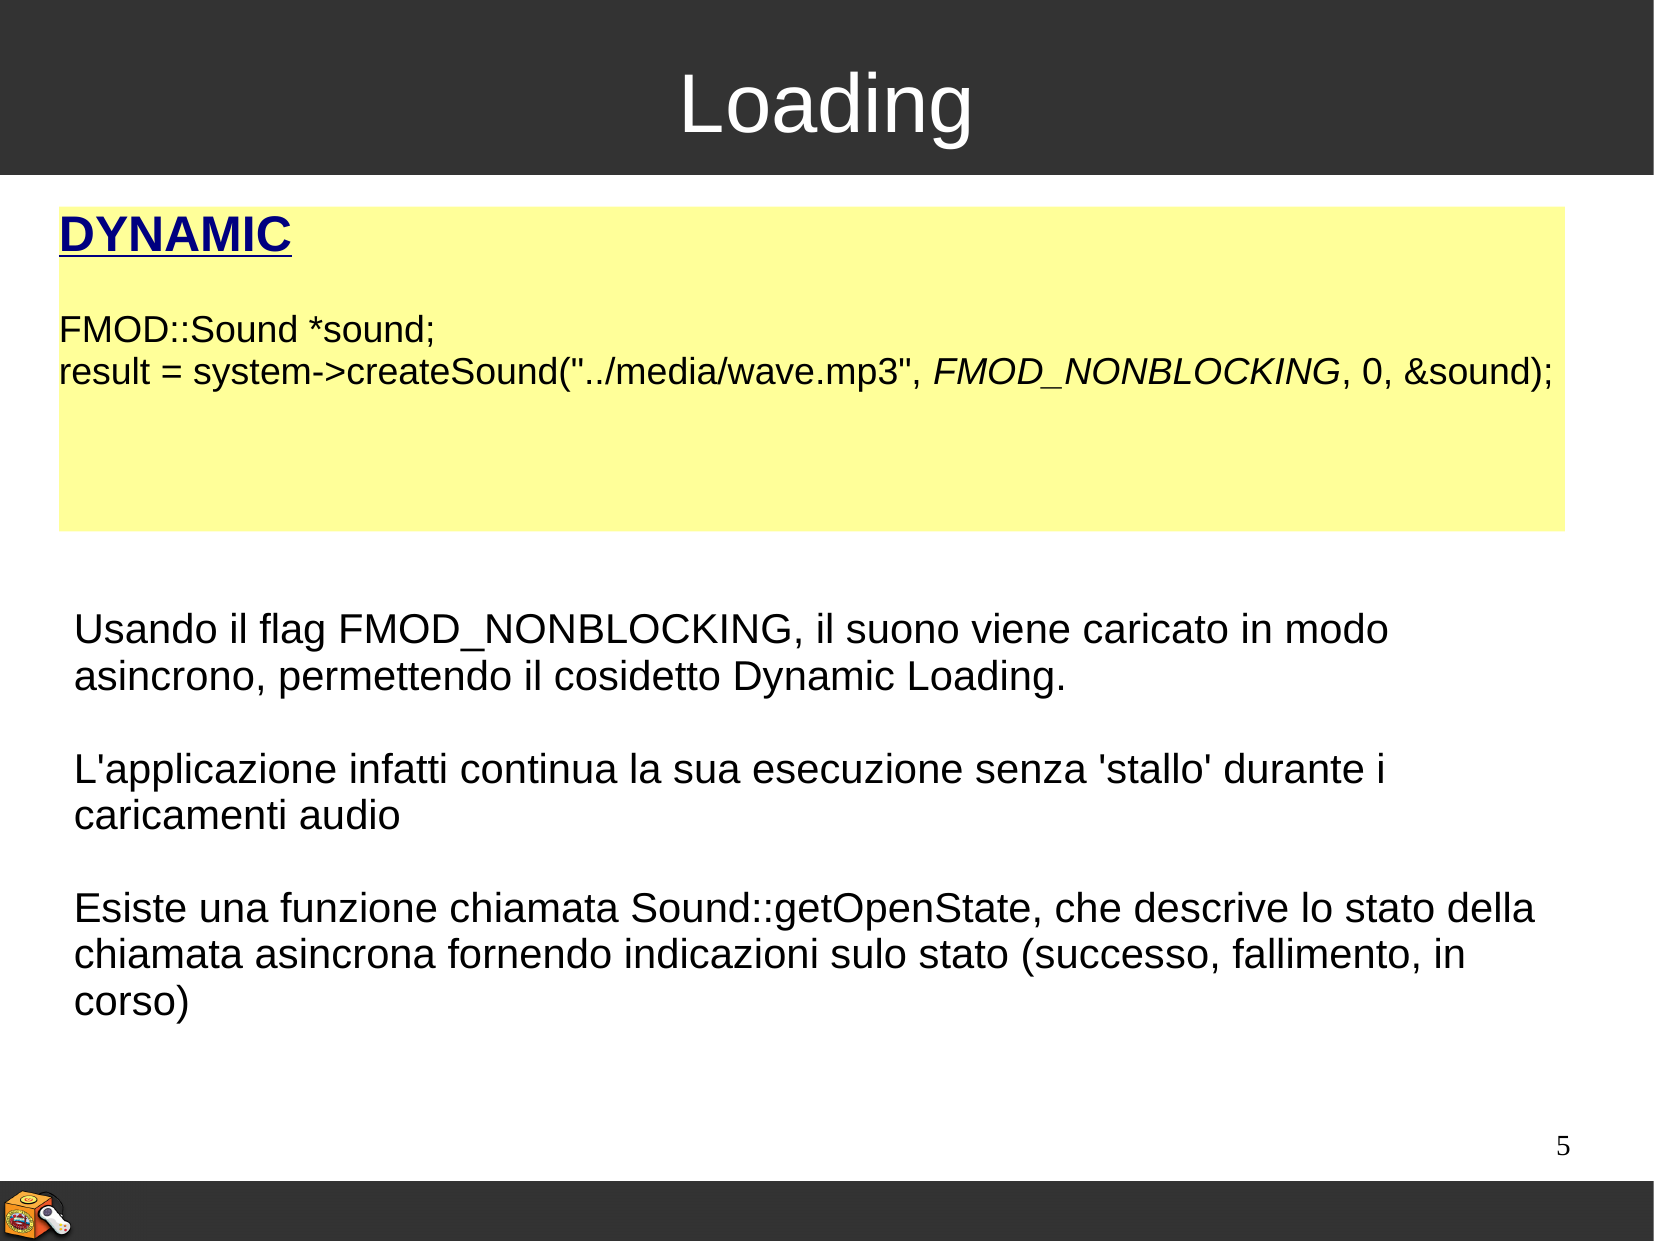

# Loading
DYNAMIC
FMOD::Sound *sound;
result = system->createSound("../media/wave.mp3", FMOD_NONBLOCKING, 0, &sound);
Usando il flag FMOD_NONBLOCKING, il suono viene caricato in modo asincrono, permettendo il cosidetto Dynamic Loading.
L'applicazione infatti continua la sua esecuzione senza 'stallo' durante i caricamenti audio
Esiste una funzione chiamata Sound::getOpenState, che descrive lo stato della chiamata asincrona fornendo indicazioni sulo stato (successo, fallimento, in corso)
5